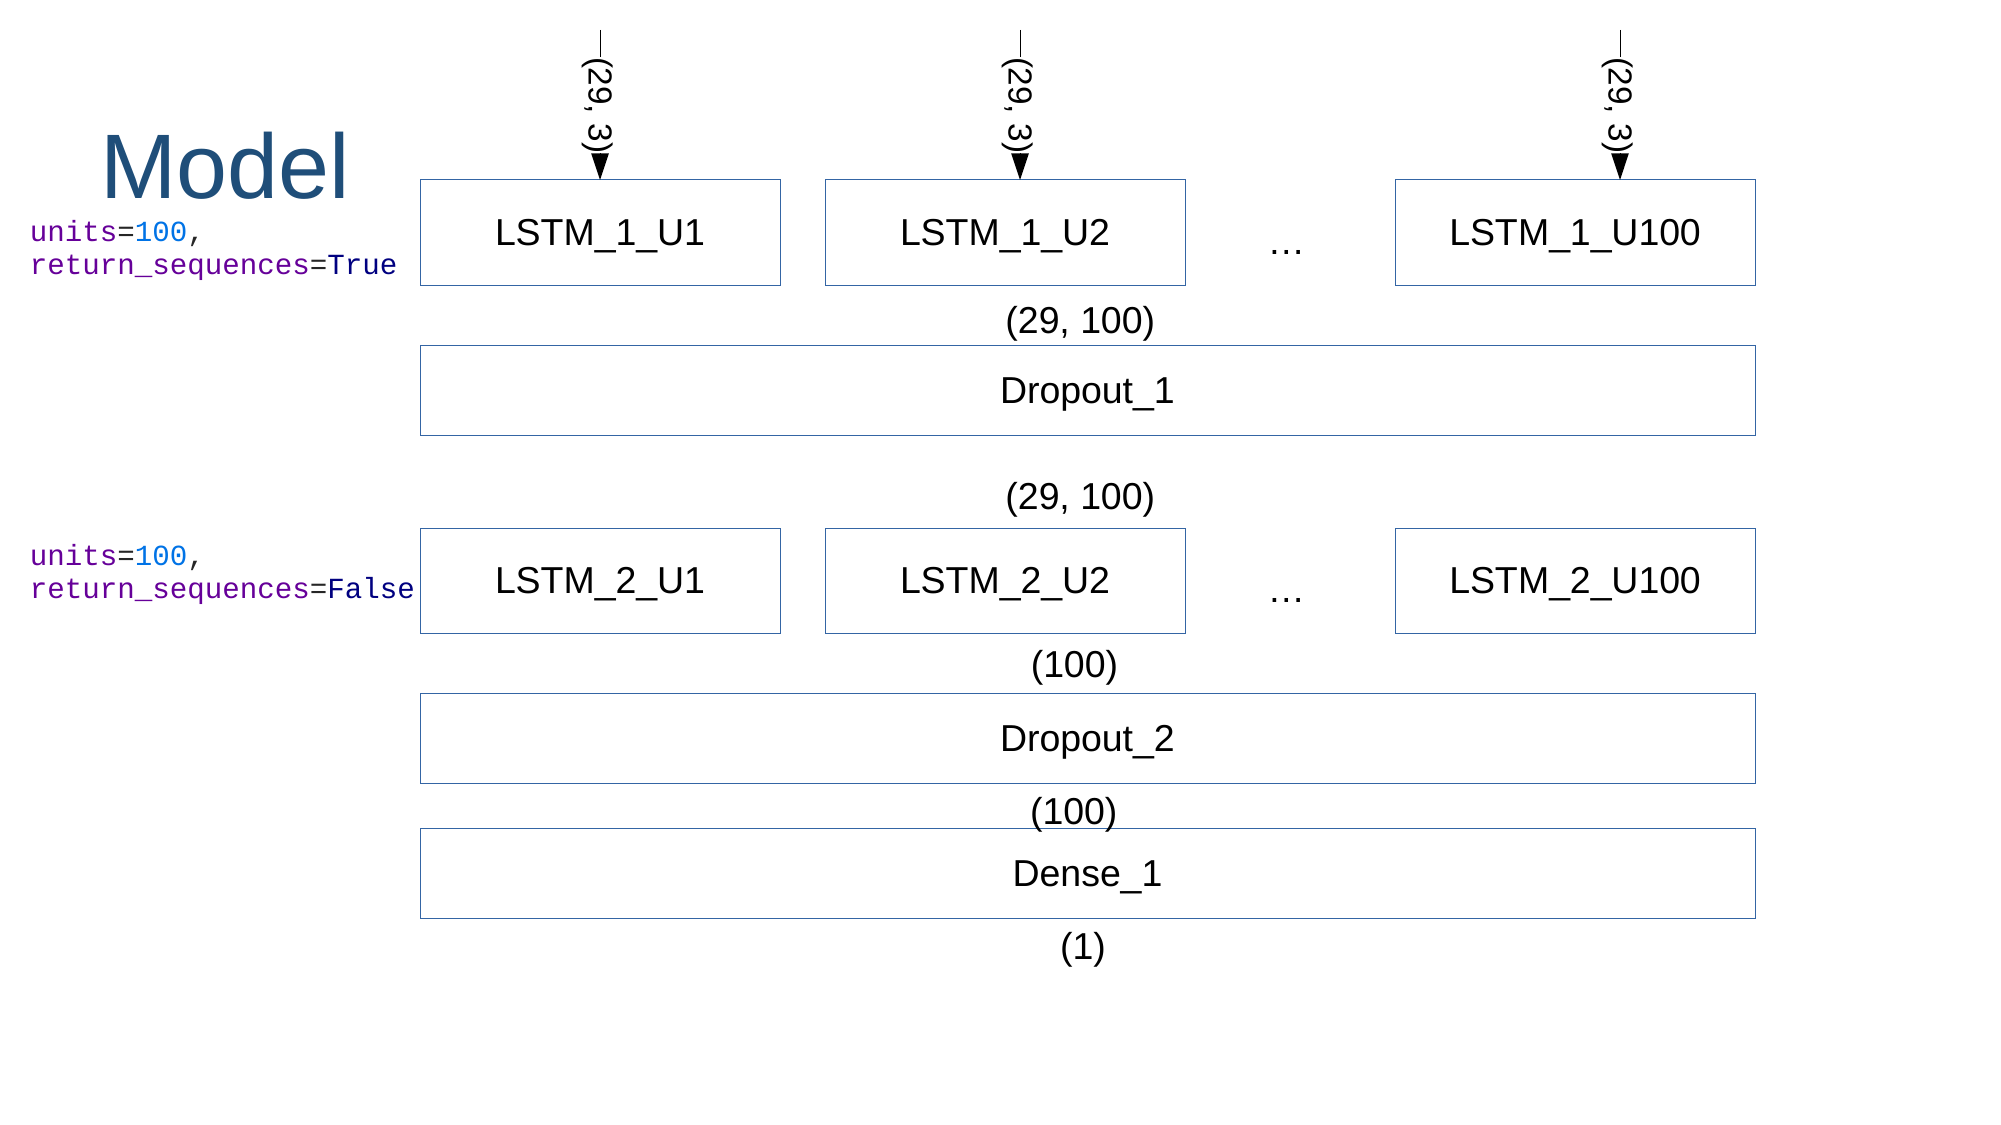

(29, 3)
(29, 3)
(29, 3)
# Model
LSTM_1_U1
LSTM_1_U2
LSTM_1_U100
units=100, return_sequences=True
…
(29, 100)
Dropout_1
(29, 100)
LSTM_2_U1
LSTM_2_U2
LSTM_2_U100
units=100, return_sequences=False
…
 (100)
Dropout_2
 (100)
Dense_1
 (1)